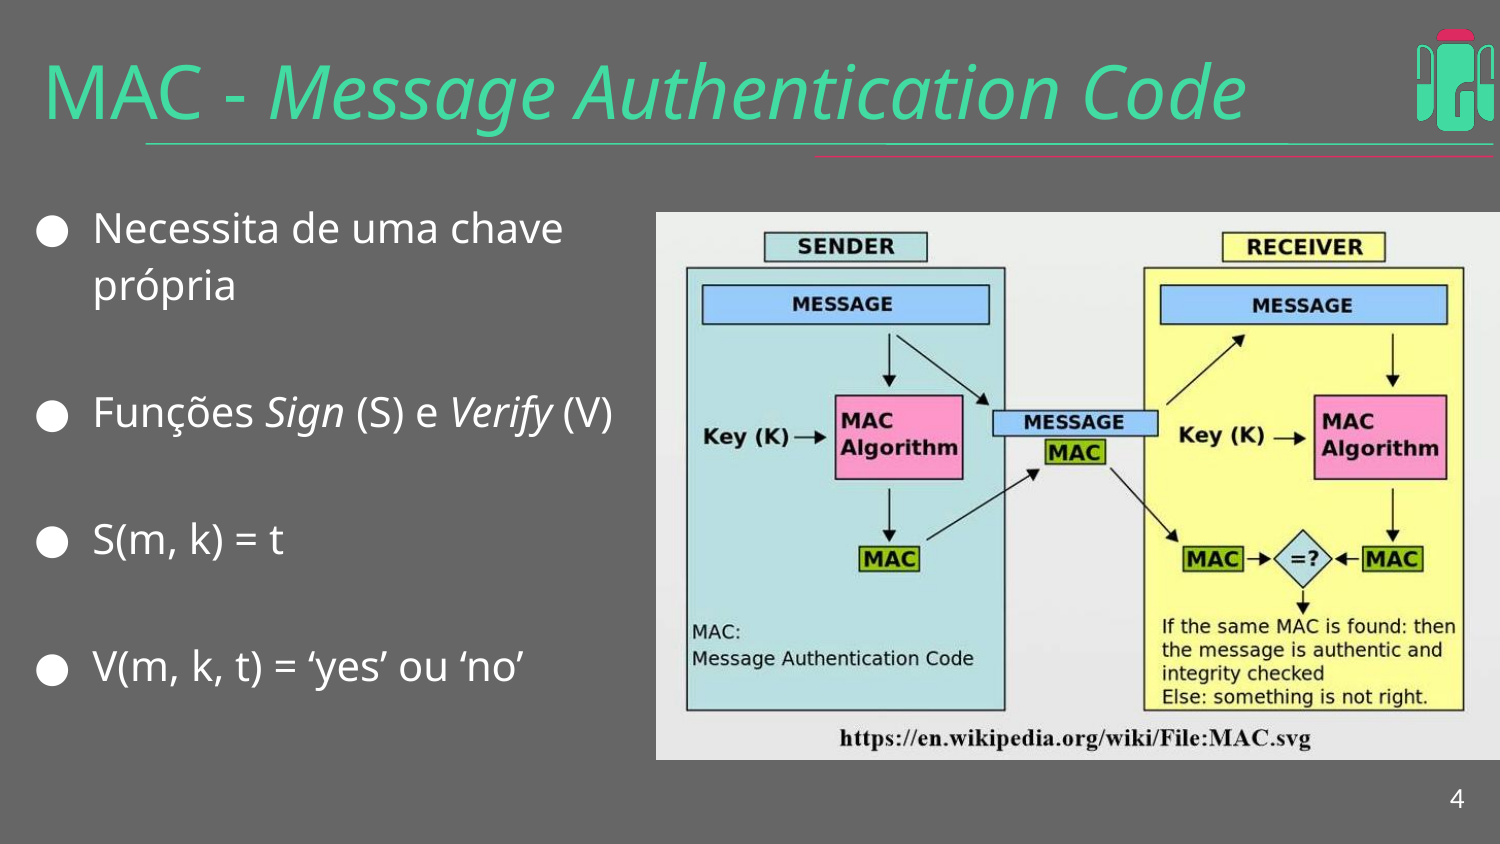

# MAC - Message Authentication Code
Necessita de uma chave própria
Funções Sign (S) e Verify (V)
S(m, k) = t
V(m, k, t) = ‘yes’ ou ‘no’